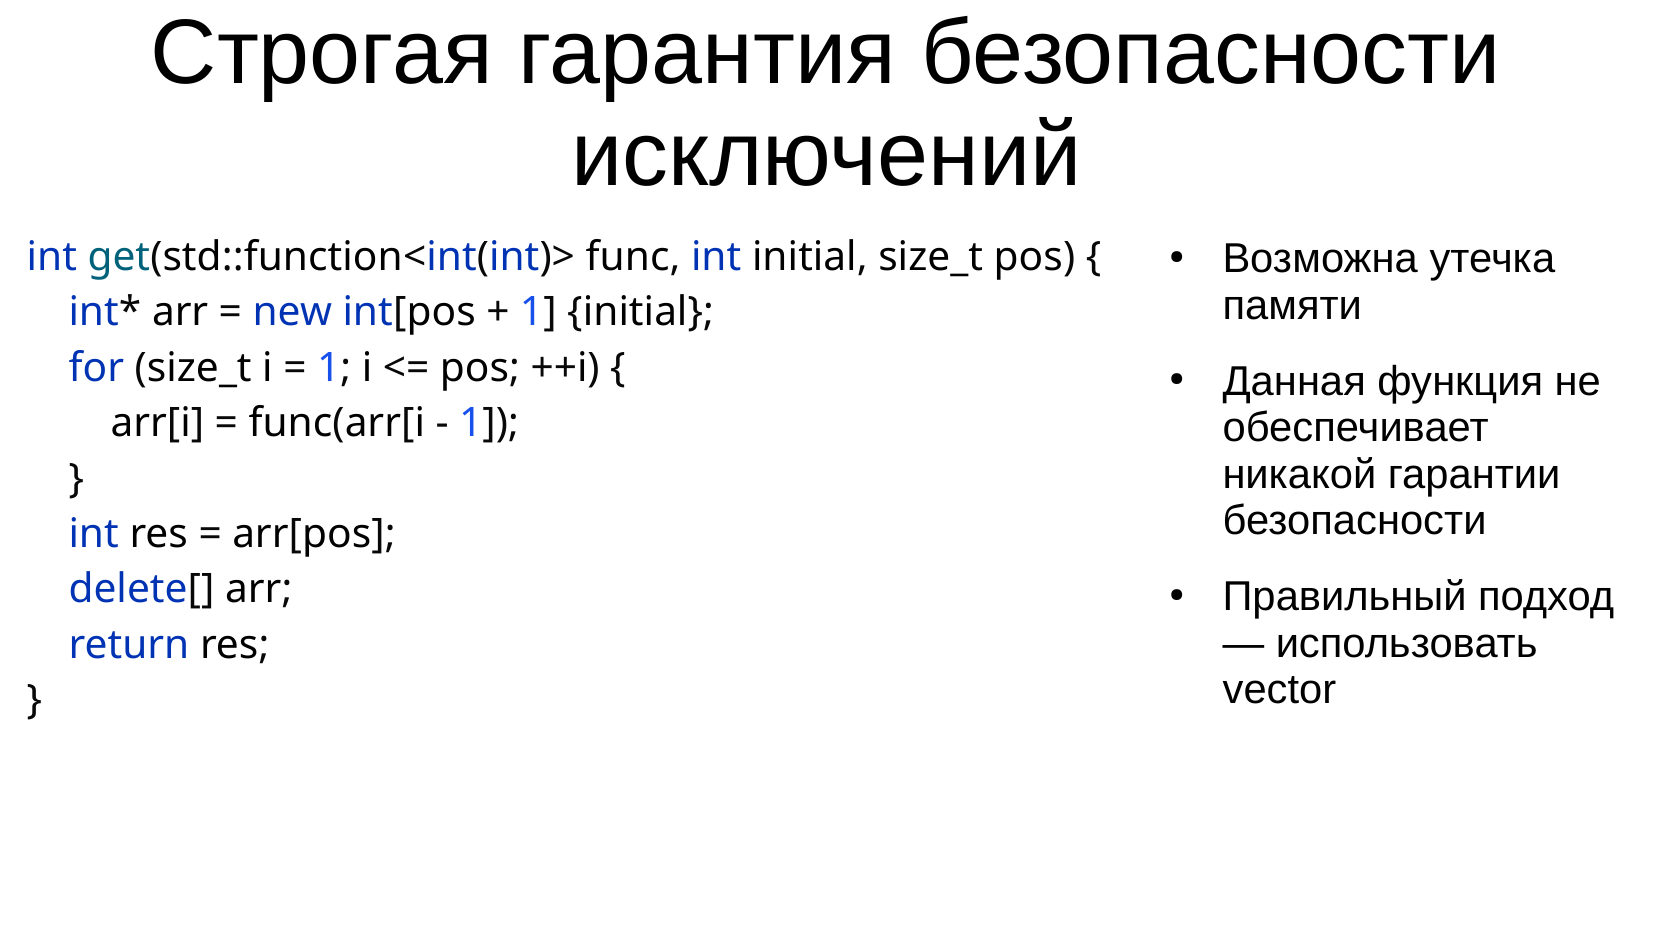

# Строгая гарантия безопасности исключений
int get(std::function<int(int)> func, int initial, size_t pos) {
 int* arr = new int[pos + 1] {initial};
 for (size_t i = 1; i <= pos; ++i) {
 arr[i] = func(arr[i - 1]);
 }
 int res = arr[pos];
 delete[] arr;
 return res;
}
Возможна утечка памяти
Данная функция не обеспечивает никакой гарантии безопасности
Правильный подход — использовать vector